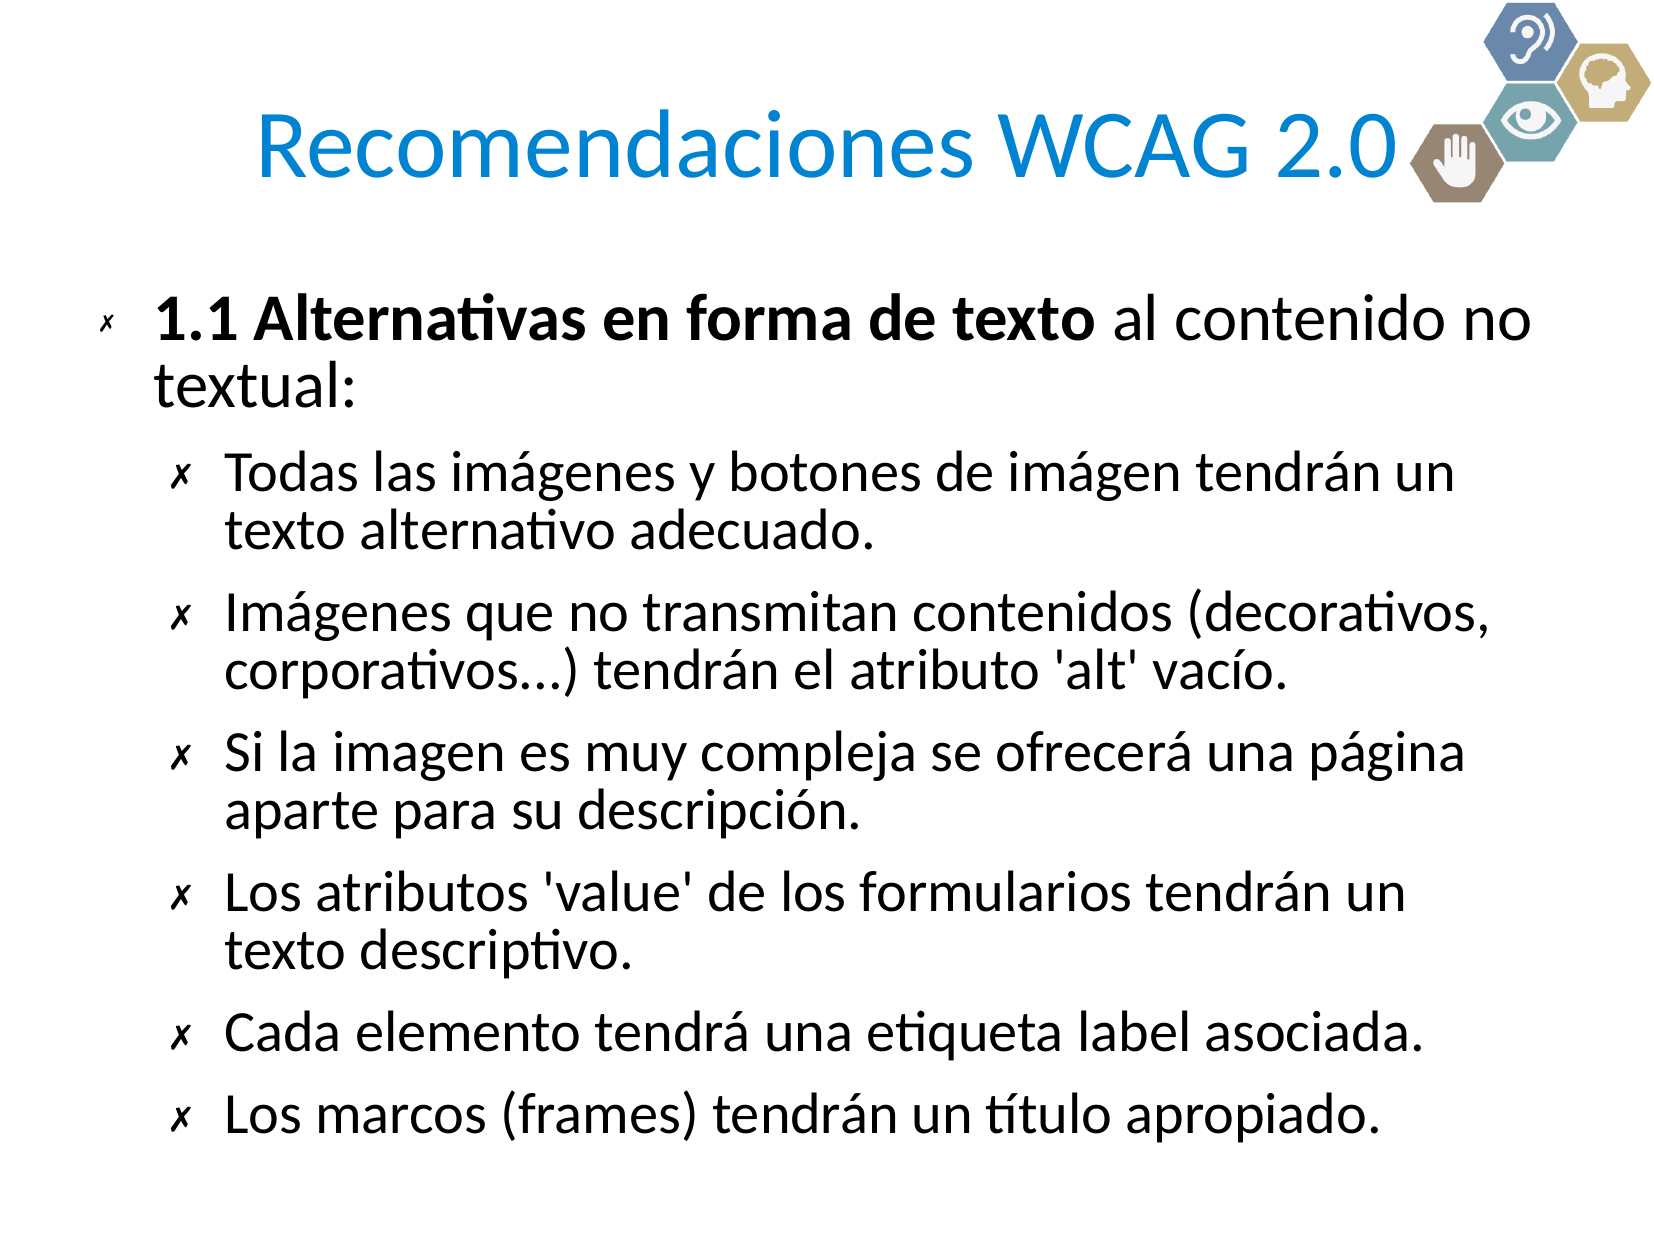

# Recomendaciones WCAG 2.0
1.1 Alternativas en forma de texto al contenido no textual:
Todas las imágenes y botones de imágen tendrán un texto alternativo adecuado.
Imágenes que no transmitan contenidos (decorativos, corporativos...) tendrán el atributo 'alt' vacío.
Si la imagen es muy compleja se ofrecerá una página aparte para su descripción.
Los atributos 'value' de los formularios tendrán un texto descriptivo.
Cada elemento tendrá una etiqueta label asociada.
Los marcos (frames) tendrán un título apropiado.